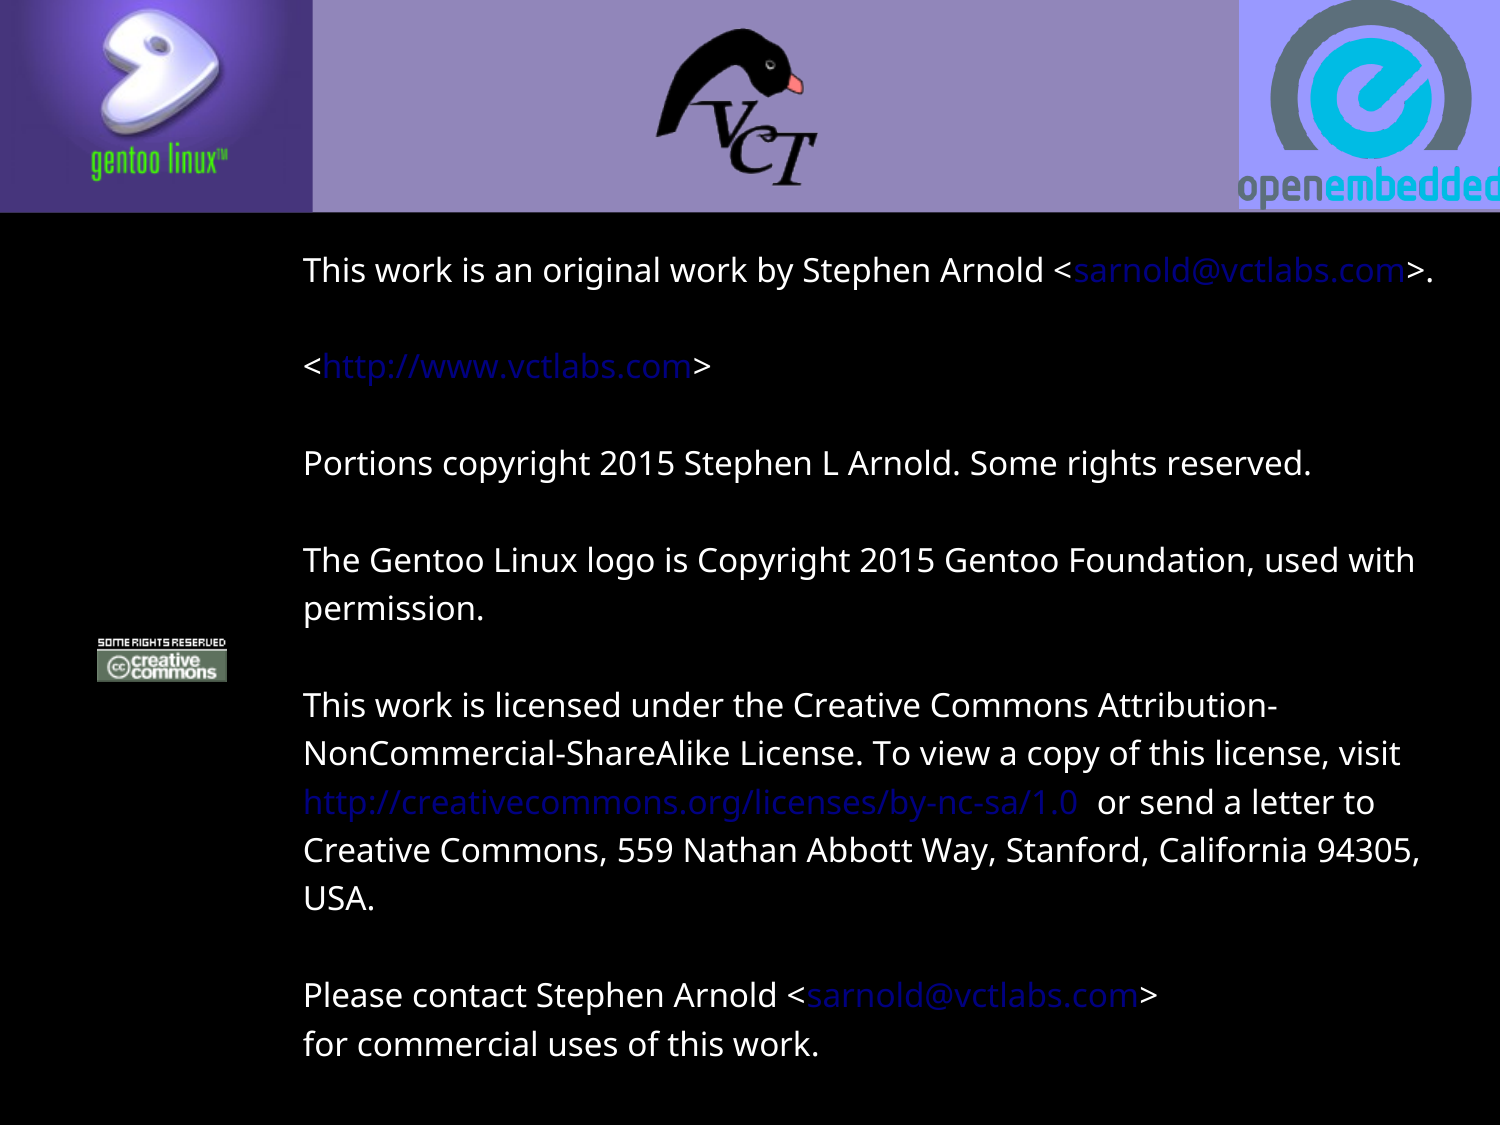

This work is an original work by Stephen Arnold <sarnold@vctlabs.com>.
<http://www.vctlabs.com>
Portions copyright 2015 Stephen L Arnold. Some rights reserved.
The Gentoo Linux logo is Copyright 2015 Gentoo Foundation, used with permission.
This work is licensed under the Creative Commons Attribution-NonCommercial-ShareAlike License. To view a copy of this license, visit http://creativecommons.org/licenses/by-nc-sa/1.0 or send a letter to Creative Commons, 559 Nathan Abbott Way, Stanford, California 94305, USA.
Please contact Stephen Arnold <sarnold@vctlabs.com>
for commercial uses of this work.